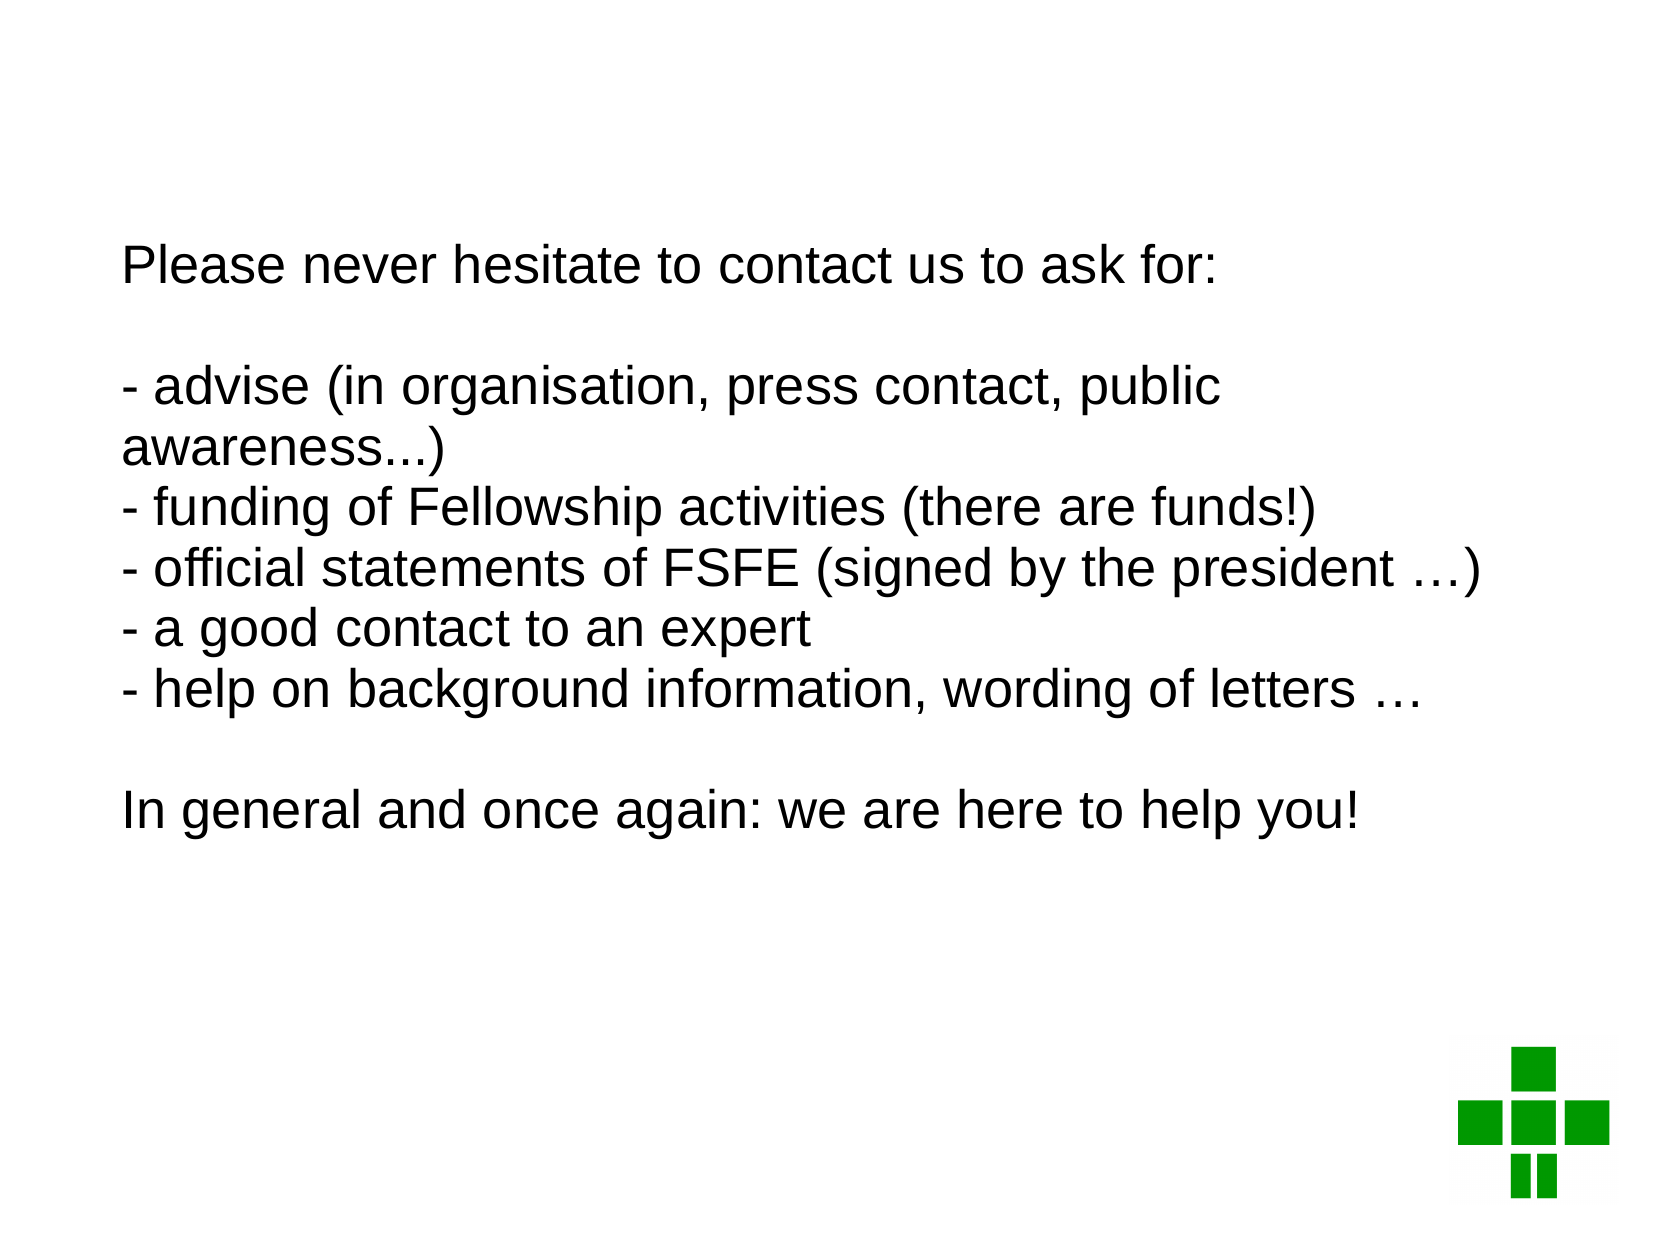

Please never hesitate to contact us to ask for:
- advise (in organisation, press contact, public awareness...)
- funding of Fellowship activities (there are funds!)
- official statements of FSFE (signed by the president …)
- a good contact to an expert
- help on background information, wording of letters …
In general and once again: we are here to help you!